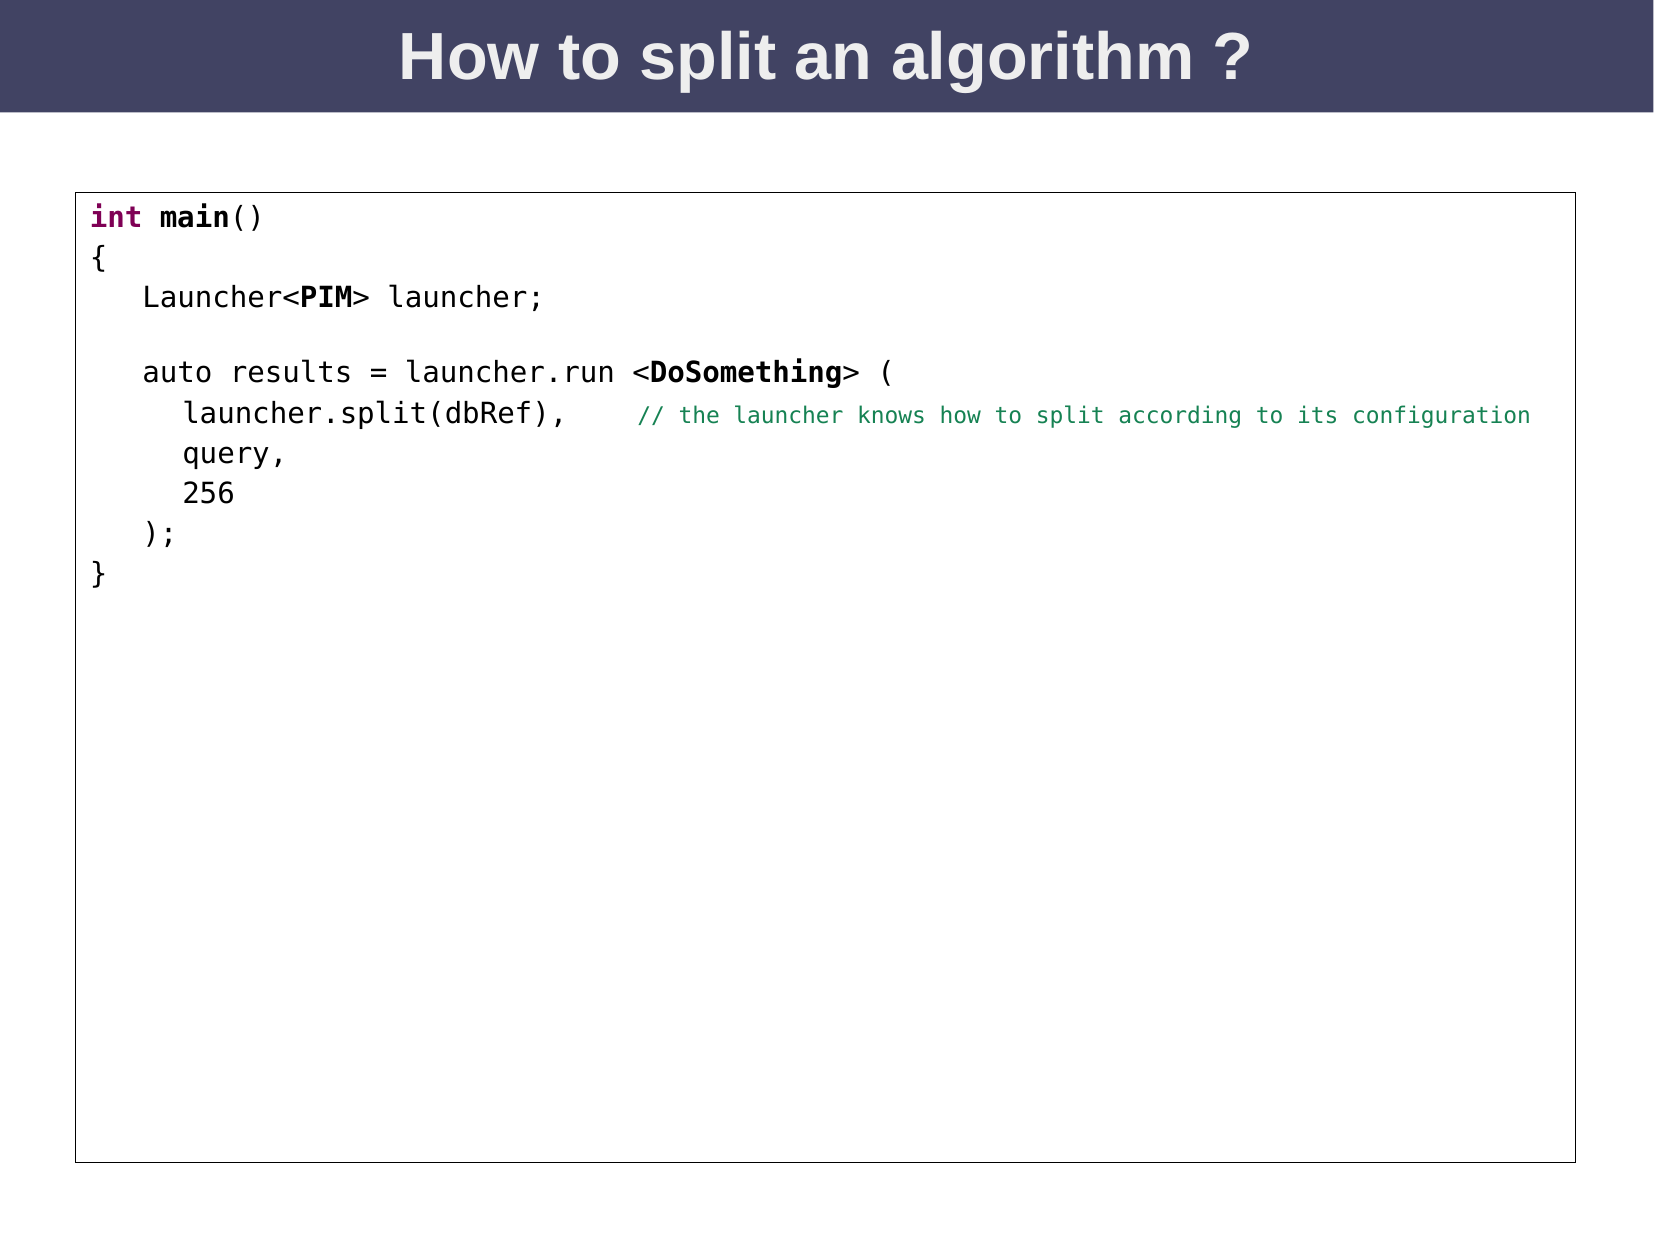

How to split an algorithm ?
int main()
{
 Launcher<PIM> launcher;
 auto results = launcher.run <DoSomething> (
	 launcher.split(dbRef), // the launcher knows how to split according to its configuration
	 query,
	 256
 );
}